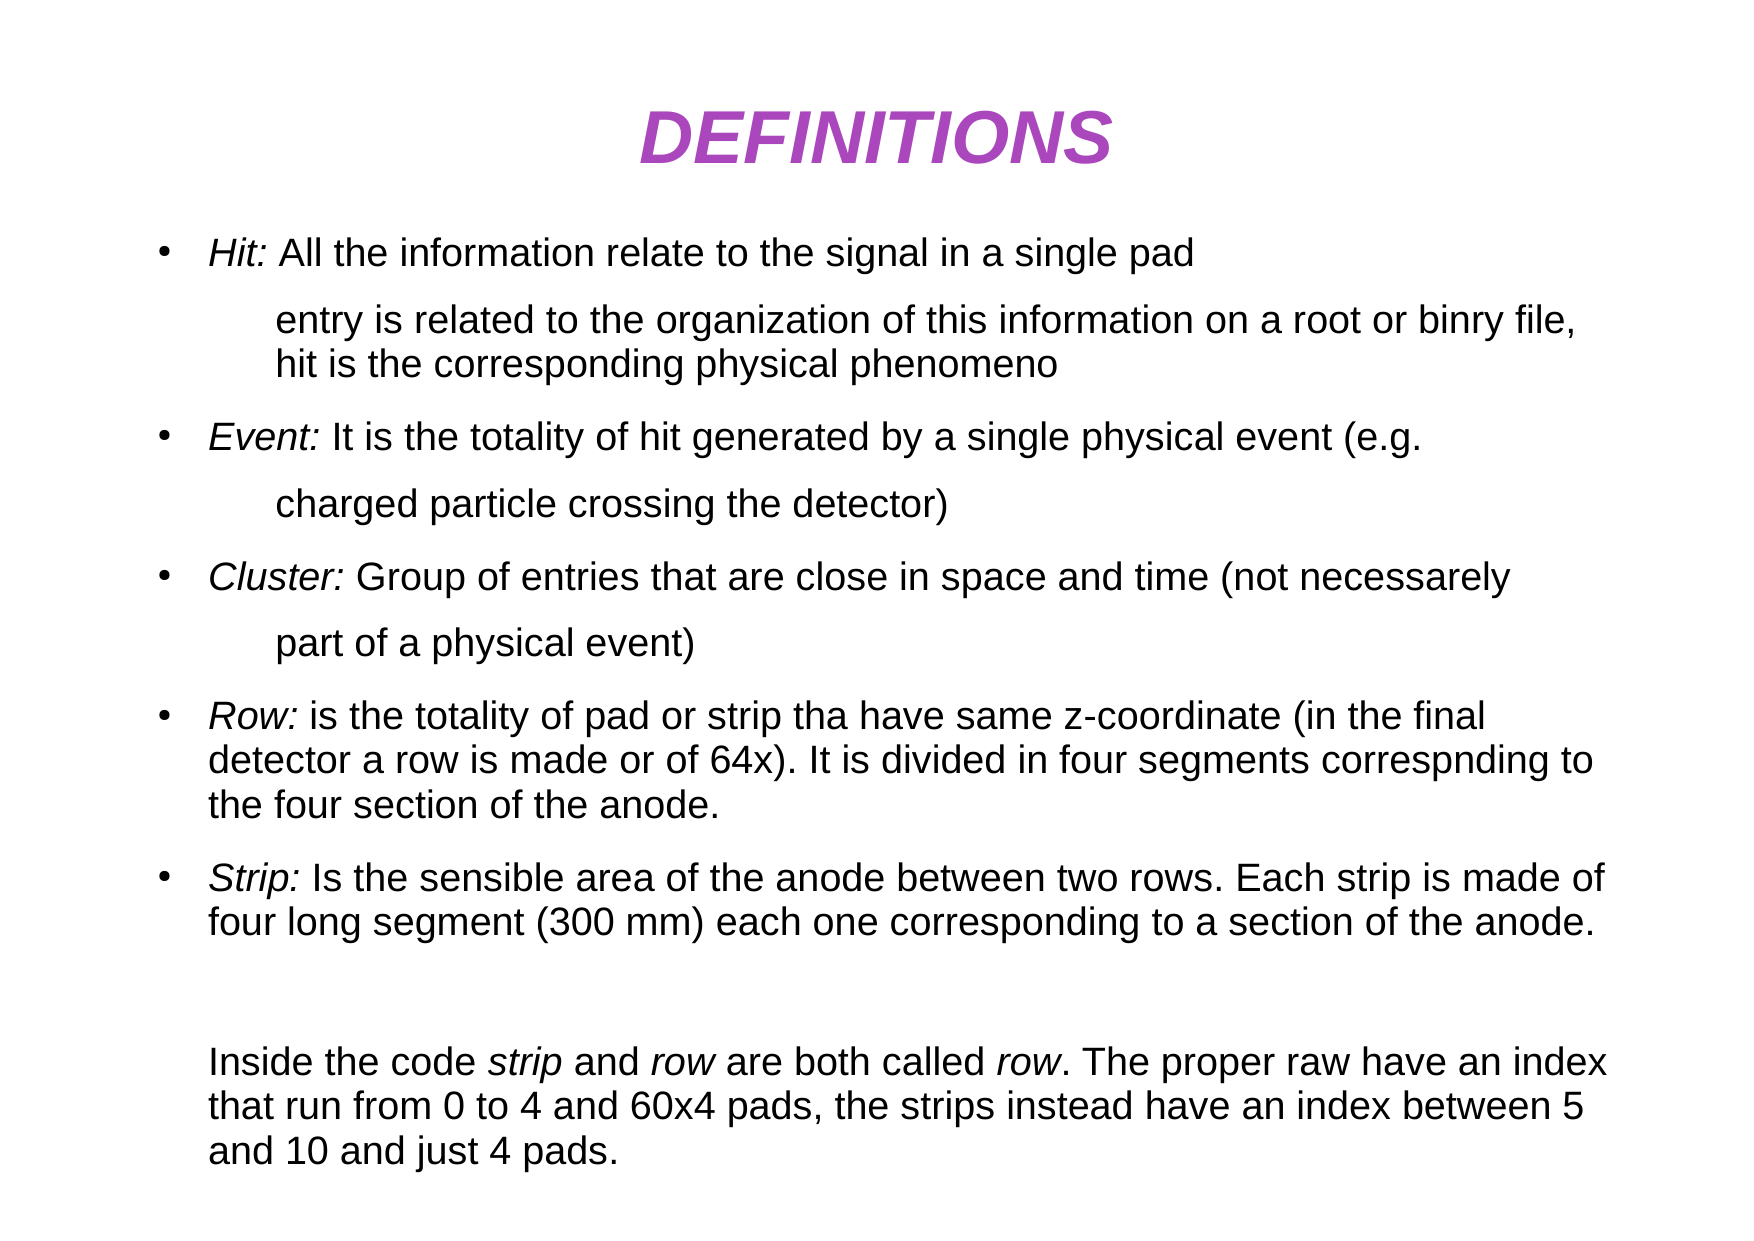

# DEFINITIONS
Hit: All the information relate to the signal in a single pad
entry is related to the organization of this information on a root or binry file, hit is the corresponding physical phenomeno
Event: It is the totality of hit generated by a single physical event (e.g.
charged particle crossing the detector)
Cluster: Group of entries that are close in space and time (not necessarely
part of a physical event)
Row: is the totality of pad or strip tha have same z-coordinate (in the final 	detector a row is made or of 64x). It is divided in four segments correspnding to the four section of the anode.
Strip: Is the sensible area of the anode between two rows. Each strip is made of four long segment (300 mm) each one corresponding to a section of the anode.
Inside the code strip and row are both called row. The proper raw have an index that run from 0 to 4 and 60x4 pads, the strips instead have an index between 5 and 10 and just 4 pads.